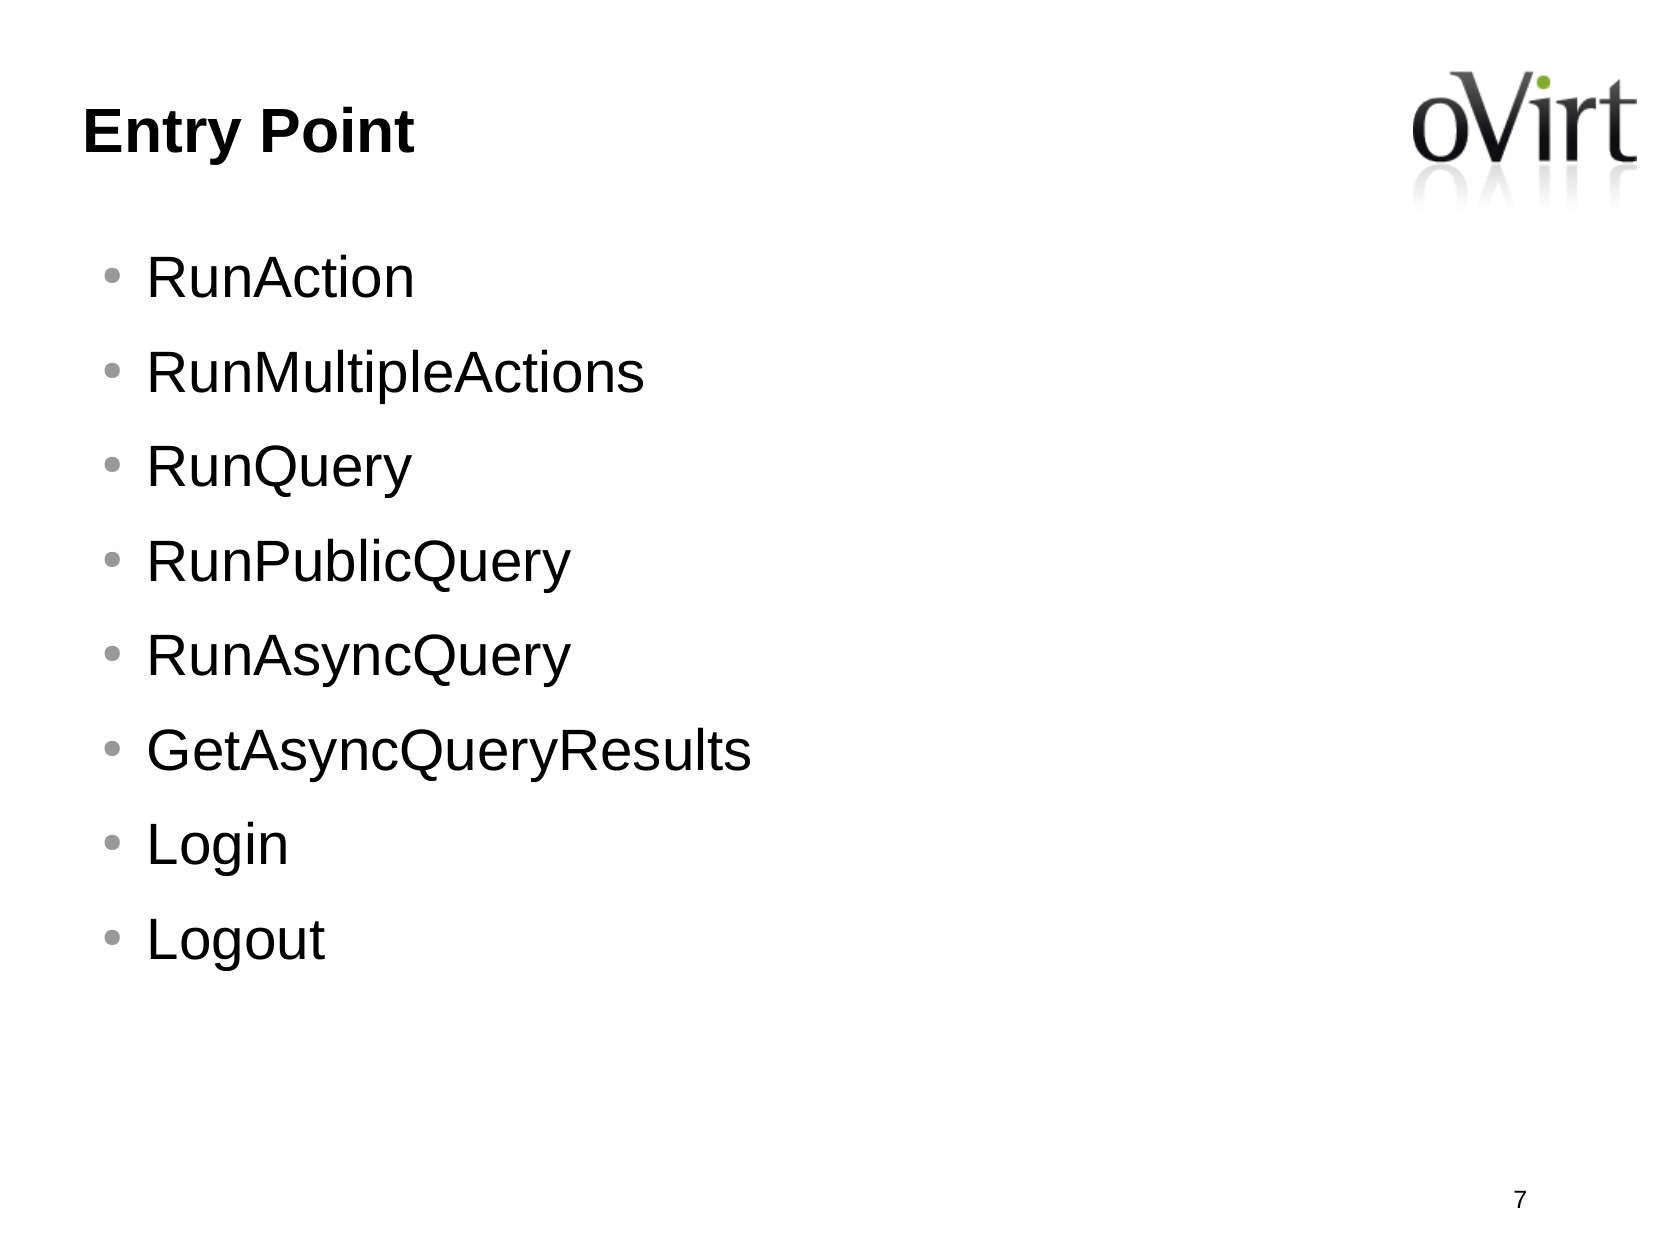

# Entry Point
RunAction
RunMultipleActions
RunQuery
RunPublicQuery
RunAsyncQuery
GetAsyncQueryResults
Login
Logout